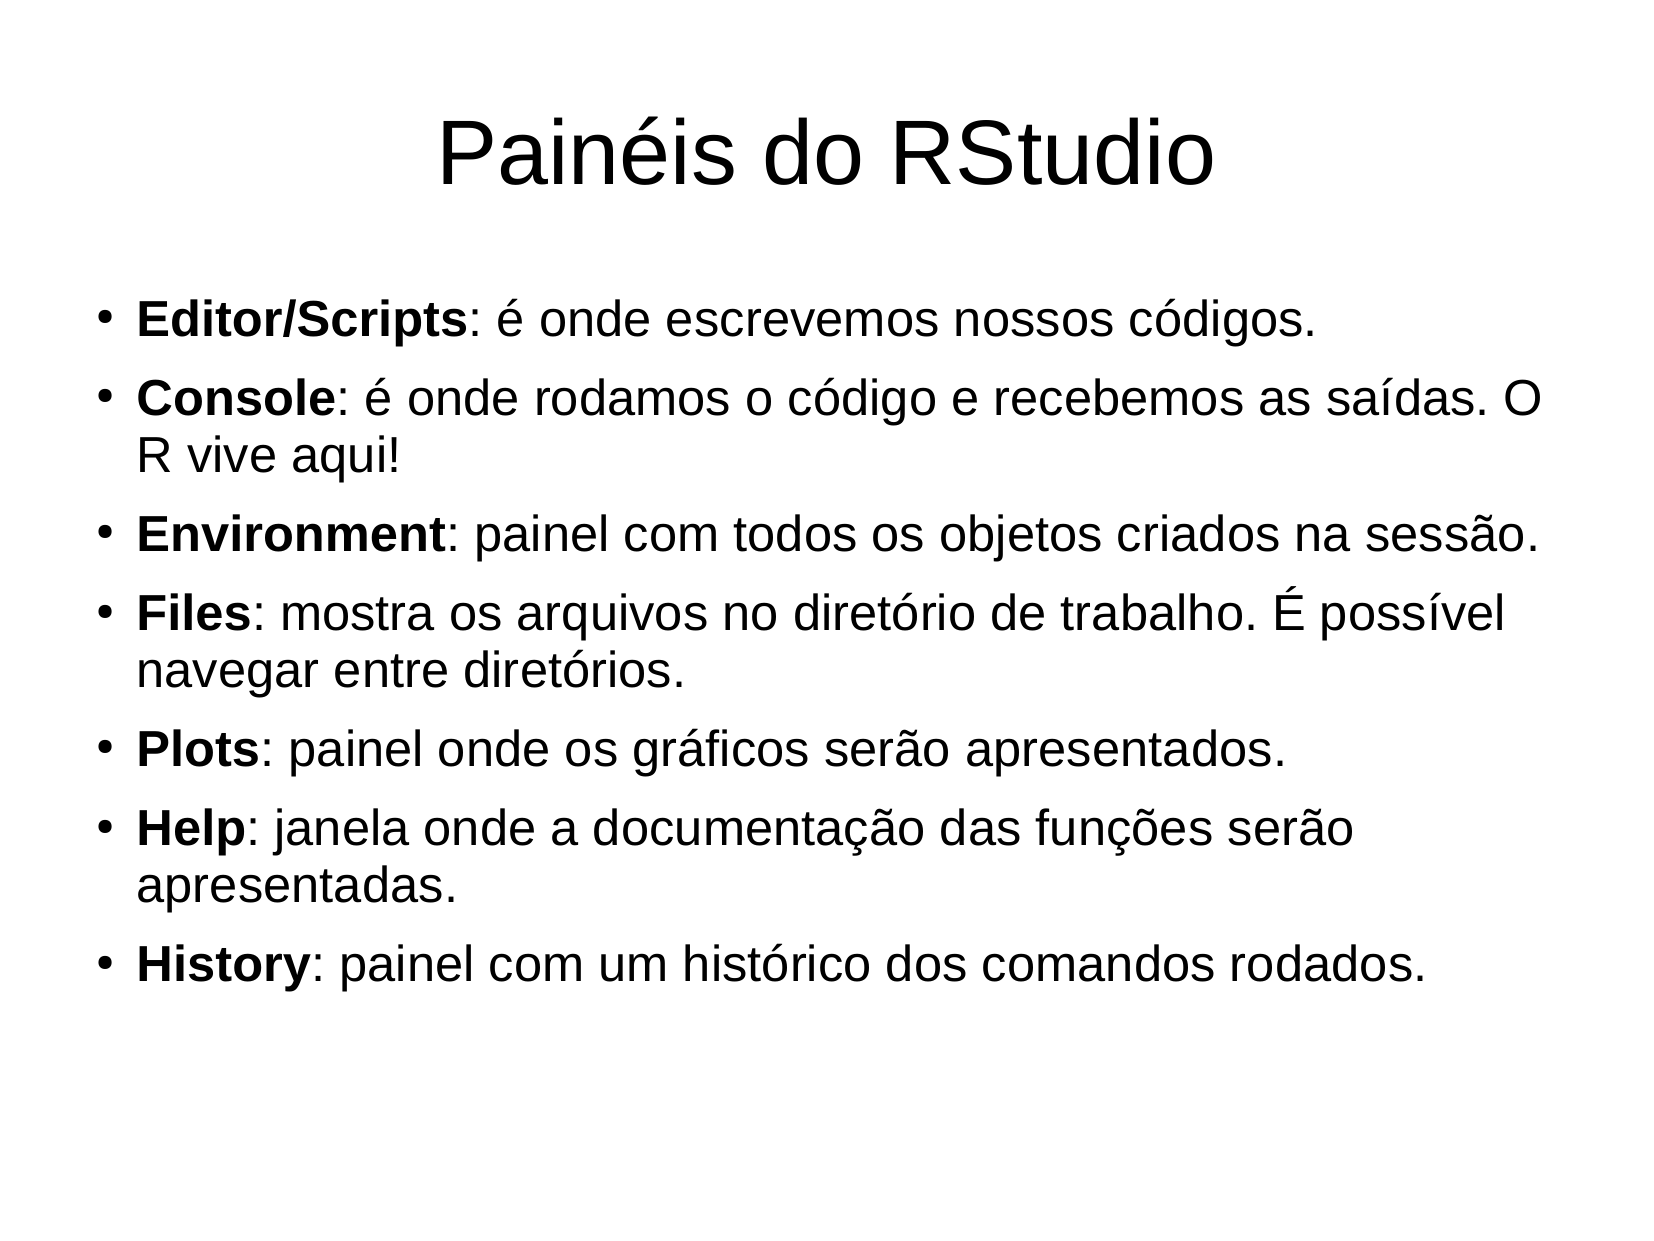

# Painéis do RStudio
Editor/Scripts: é onde escrevemos nossos códigos.
Console: é onde rodamos o código e recebemos as saídas. O R vive aqui!
Environment: painel com todos os objetos criados na sessão.
Files: mostra os arquivos no diretório de trabalho. É possível navegar entre diretórios.
Plots: painel onde os gráficos serão apresentados.
Help: janela onde a documentação das funções serão apresentadas.
History: painel com um histórico dos comandos rodados.